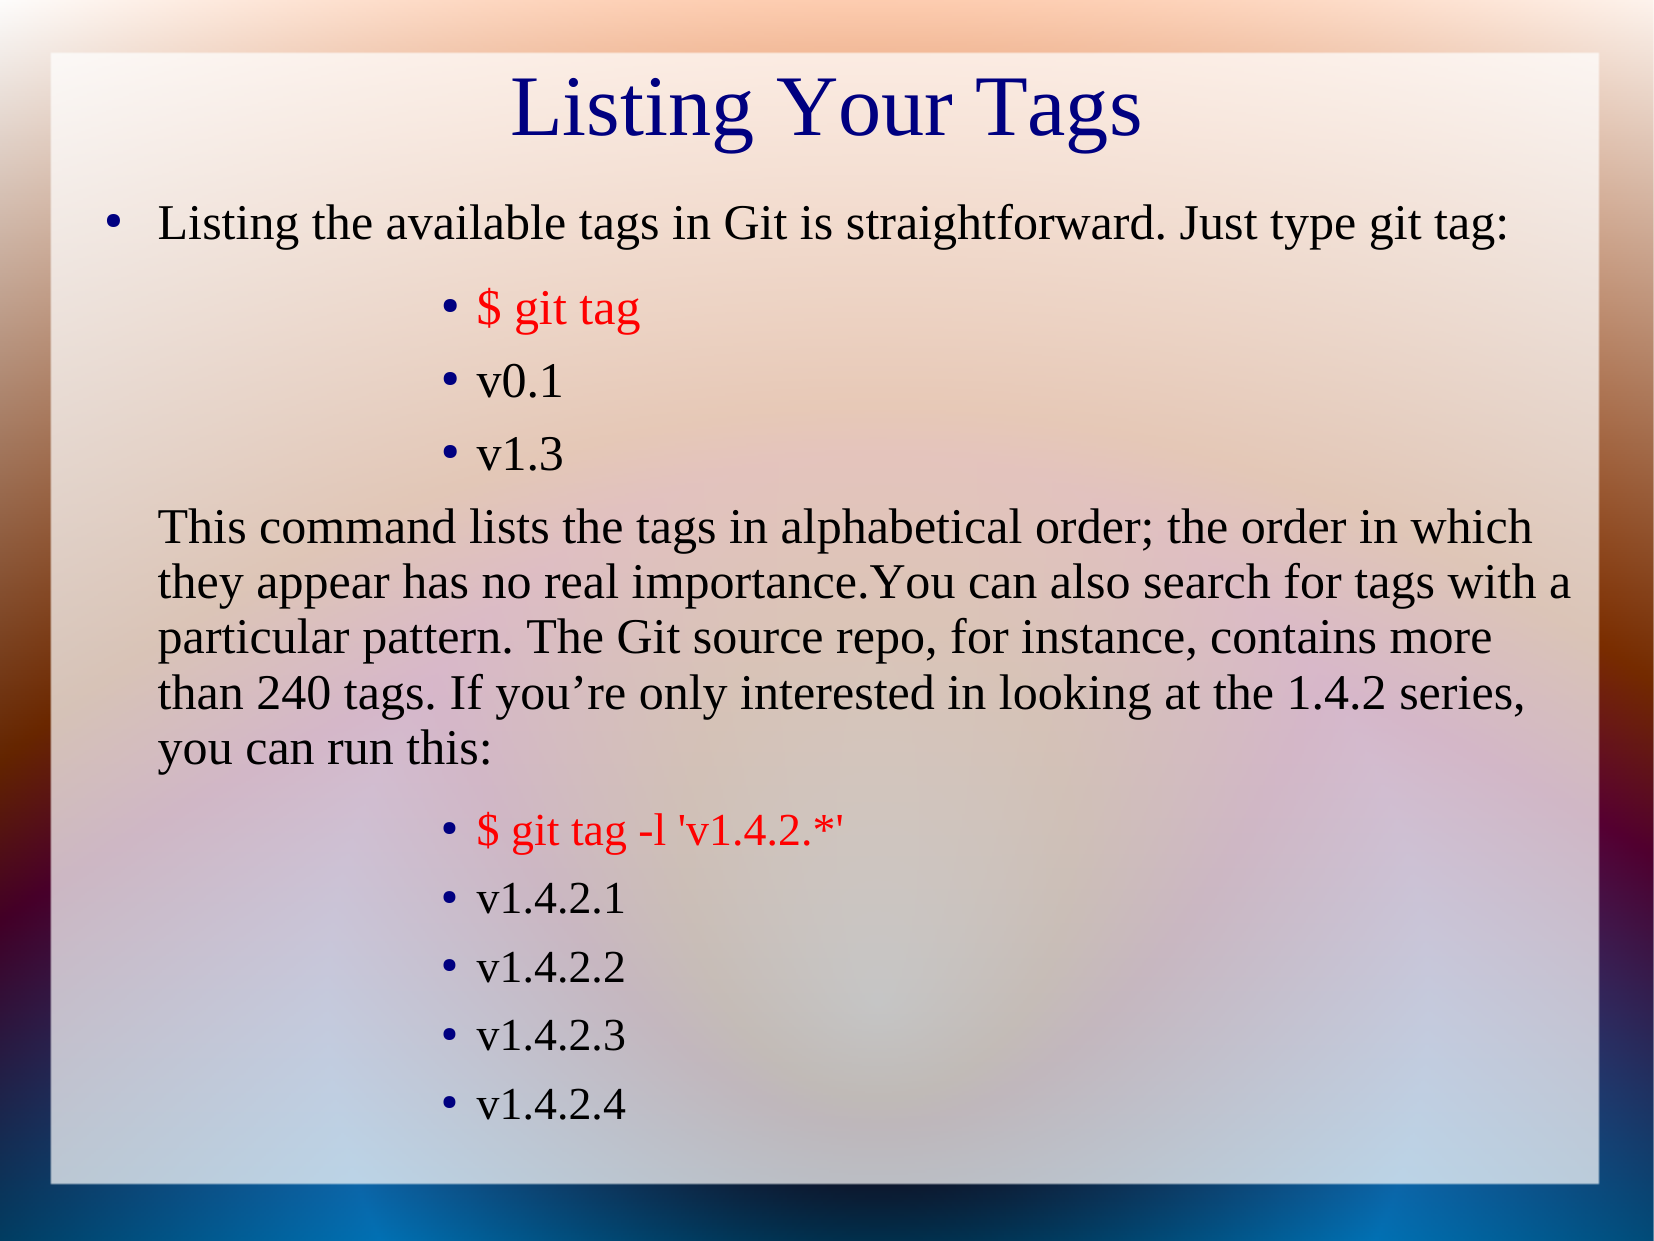

# Listing Your Tags
Listing the available tags in Git is straightforward. Just type git tag:
$ git tag
v0.1
v1.3
This command lists the tags in alphabetical order; the order in which they appear has no real importance.You can also search for tags with a particular pattern. The Git source repo, for instance, contains more than 240 tags. If you’re only interested in looking at the 1.4.2 series, you can run this:
$ git tag -l 'v1.4.2.*'
v1.4.2.1
v1.4.2.2
v1.4.2.3
v1.4.2.4